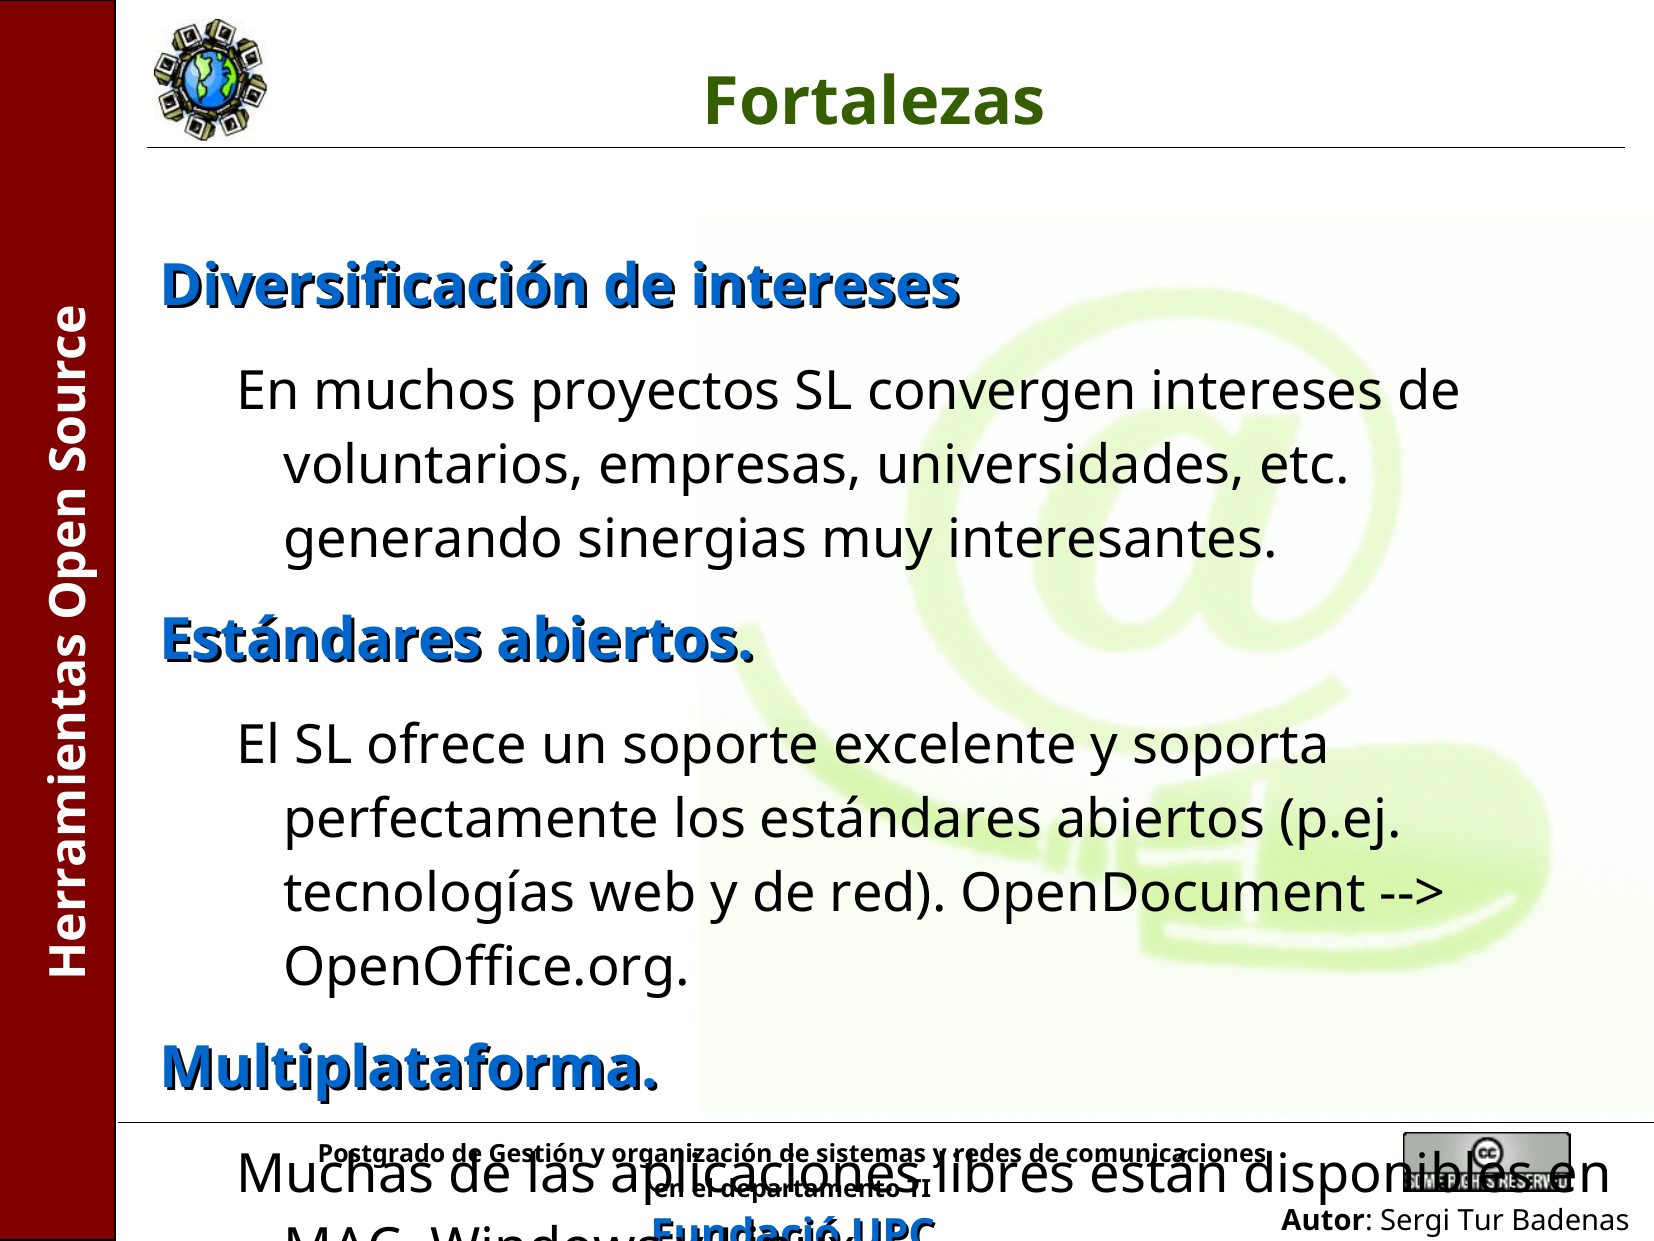

# Fortalezas
Diversificación de intereses
En muchos proyectos SL convergen intereses de voluntarios, empresas, universidades, etc. generando sinergias muy interesantes.
Estándares abiertos.
El SL ofrece un soporte excelente y soporta perfectamente los estándares abiertos (p.ej. tecnologías web y de red). OpenDocument --> OpenOffice.org.
Multiplataforma.
Muchas de las aplicaciones libres están disponibles en MAC, Windows y Linux.